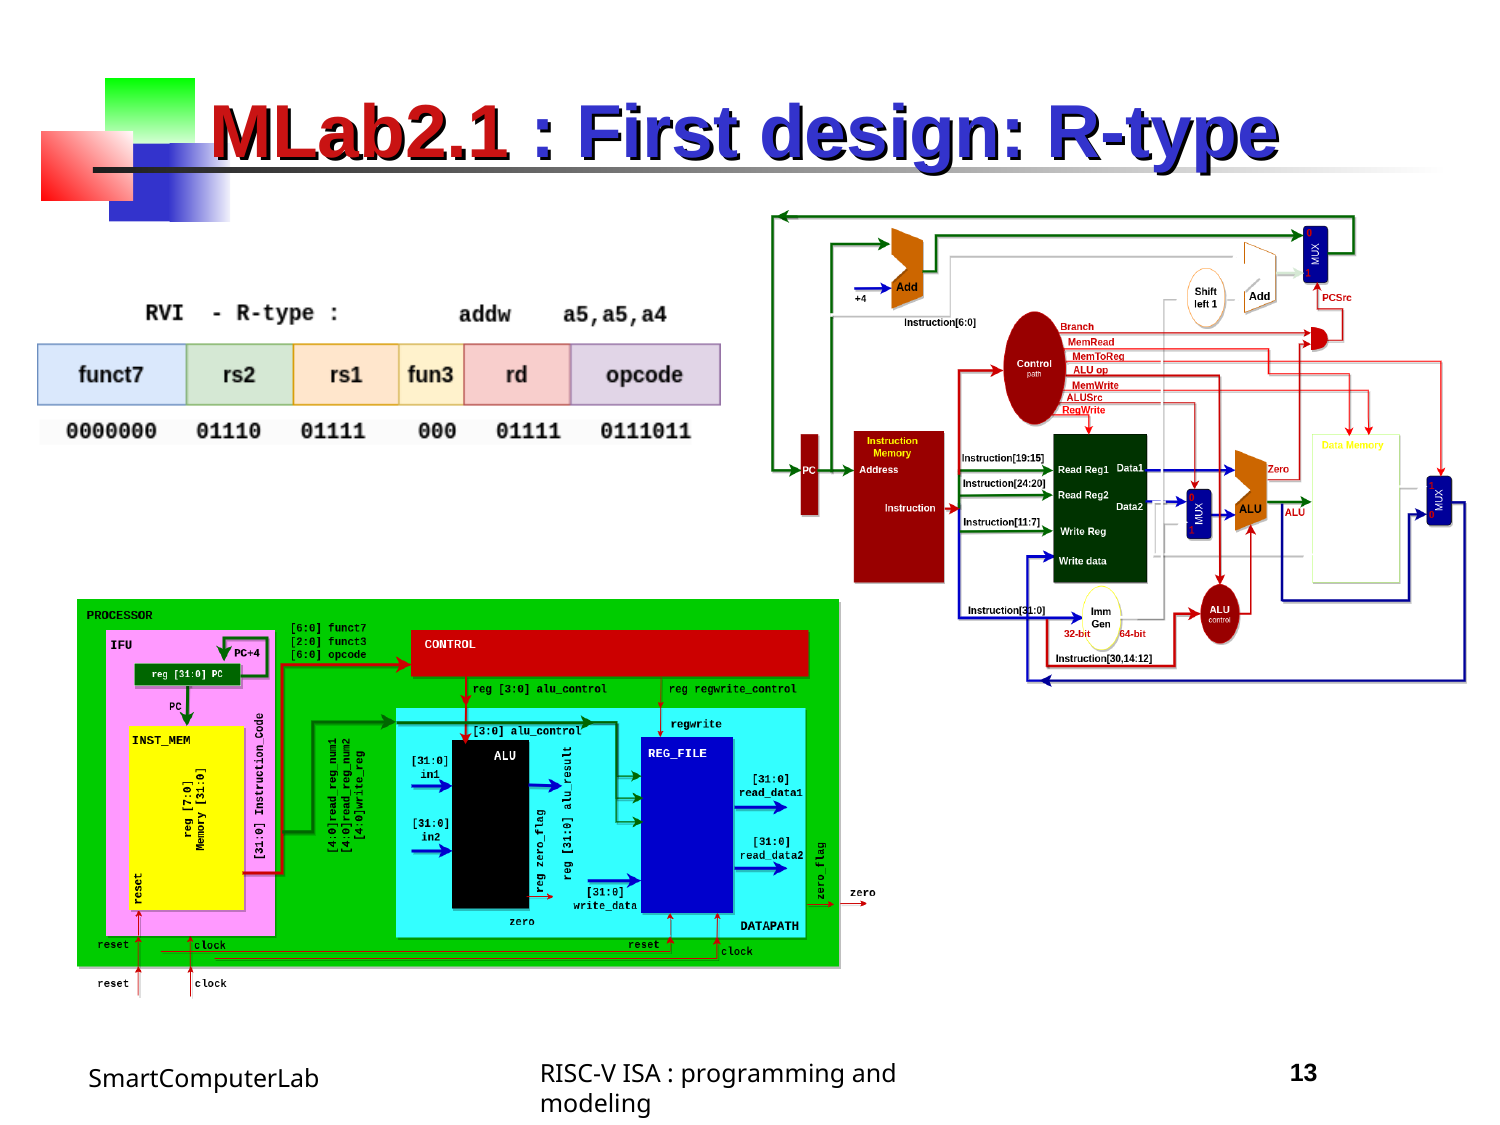

# MLab2.1 : First design: R-type
13